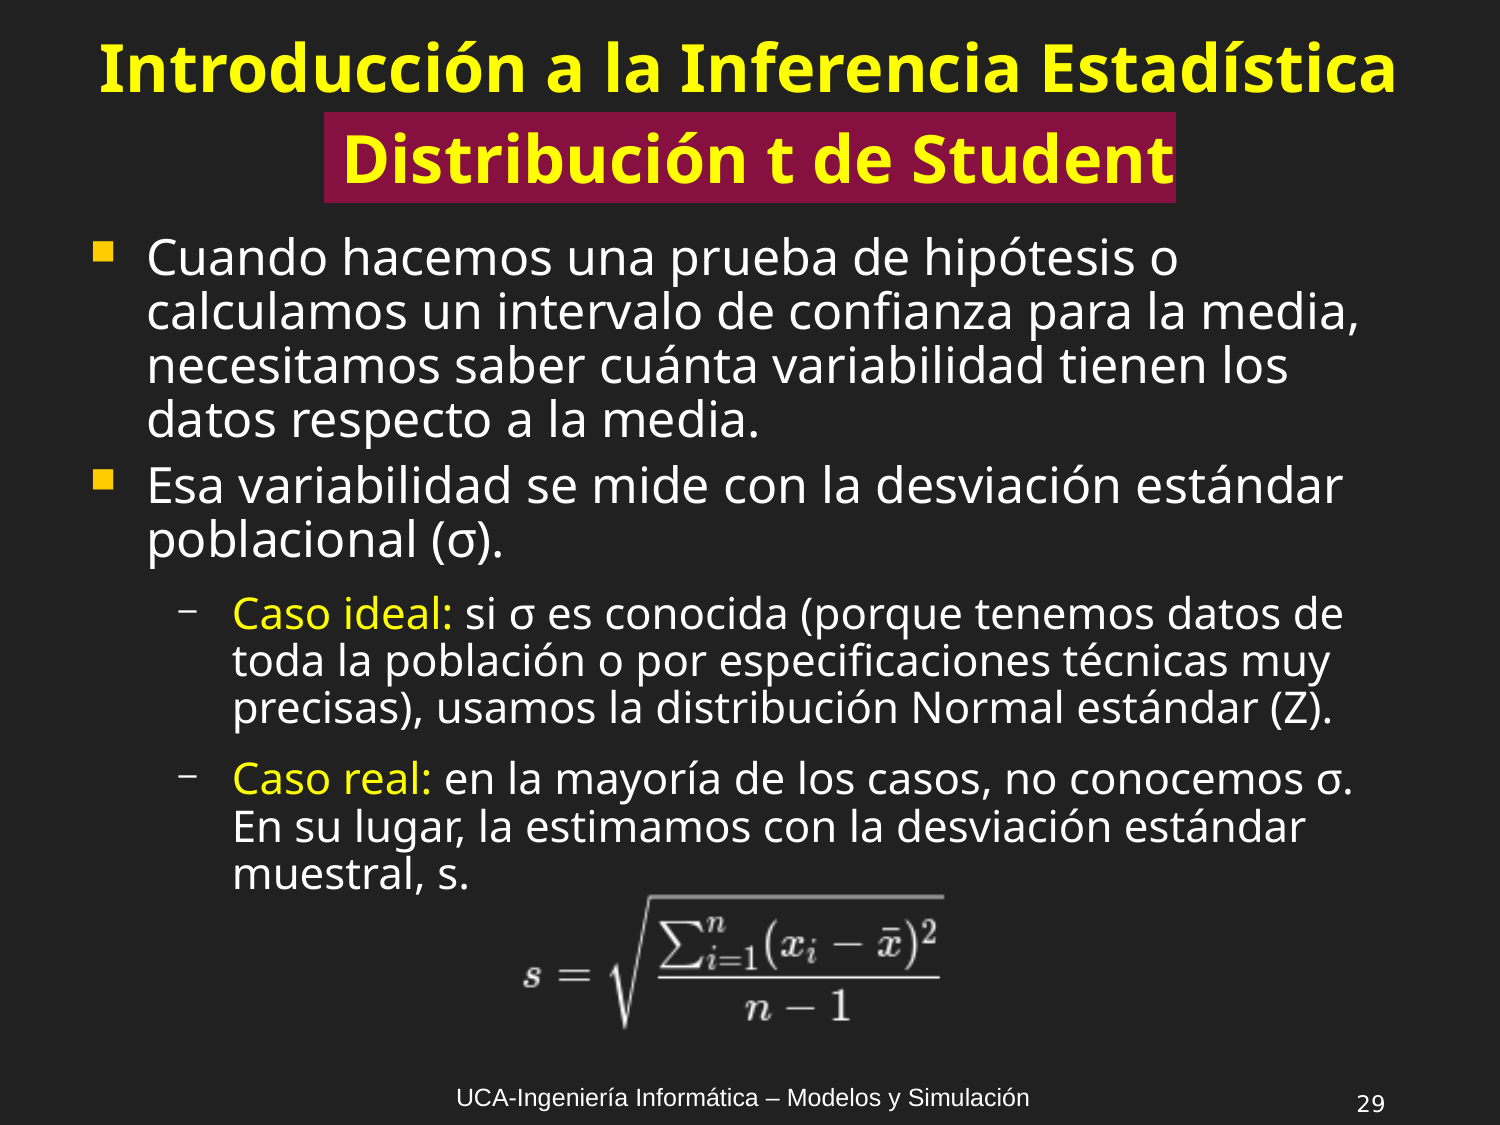

# Introducción a la Inferencia Estadística Distribución t de Student
Cuando hacemos una prueba de hipótesis o calculamos un intervalo de confianza para la media, necesitamos saber cuánta variabilidad tienen los datos respecto a la media.
Esa variabilidad se mide con la desviación estándar poblacional (σ).
Caso ideal: si σ es conocida (porque tenemos datos de toda la población o por especificaciones técnicas muy precisas), usamos la distribución Normal estándar (Z).
Caso real: en la mayoría de los casos, no conocemos σ. En su lugar, la estimamos con la desviación estándar muestral, s.